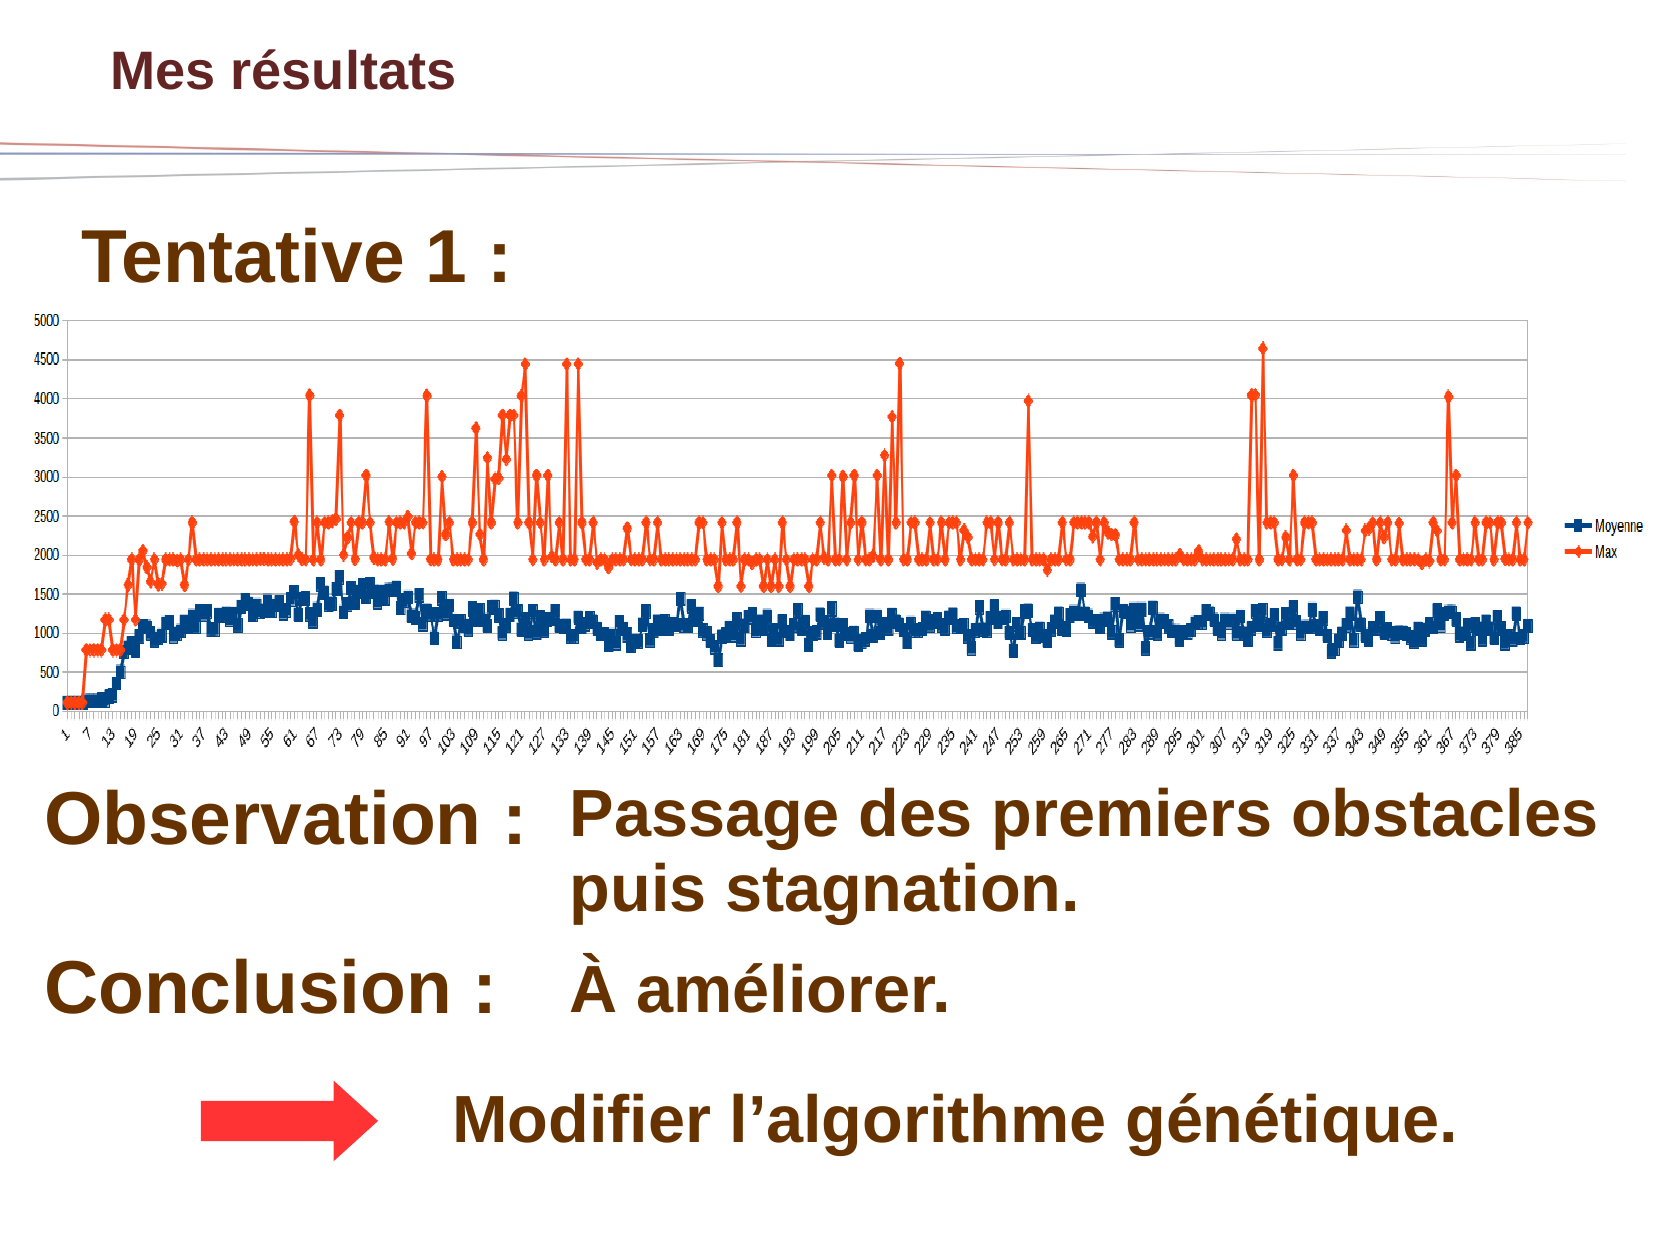

# Mes résultats
Tentative 1 :
Observation :
Passage des premiers obstacles
puis stagnation.
Conclusion :
À améliorer.
Modifier l’algorithme génétique.